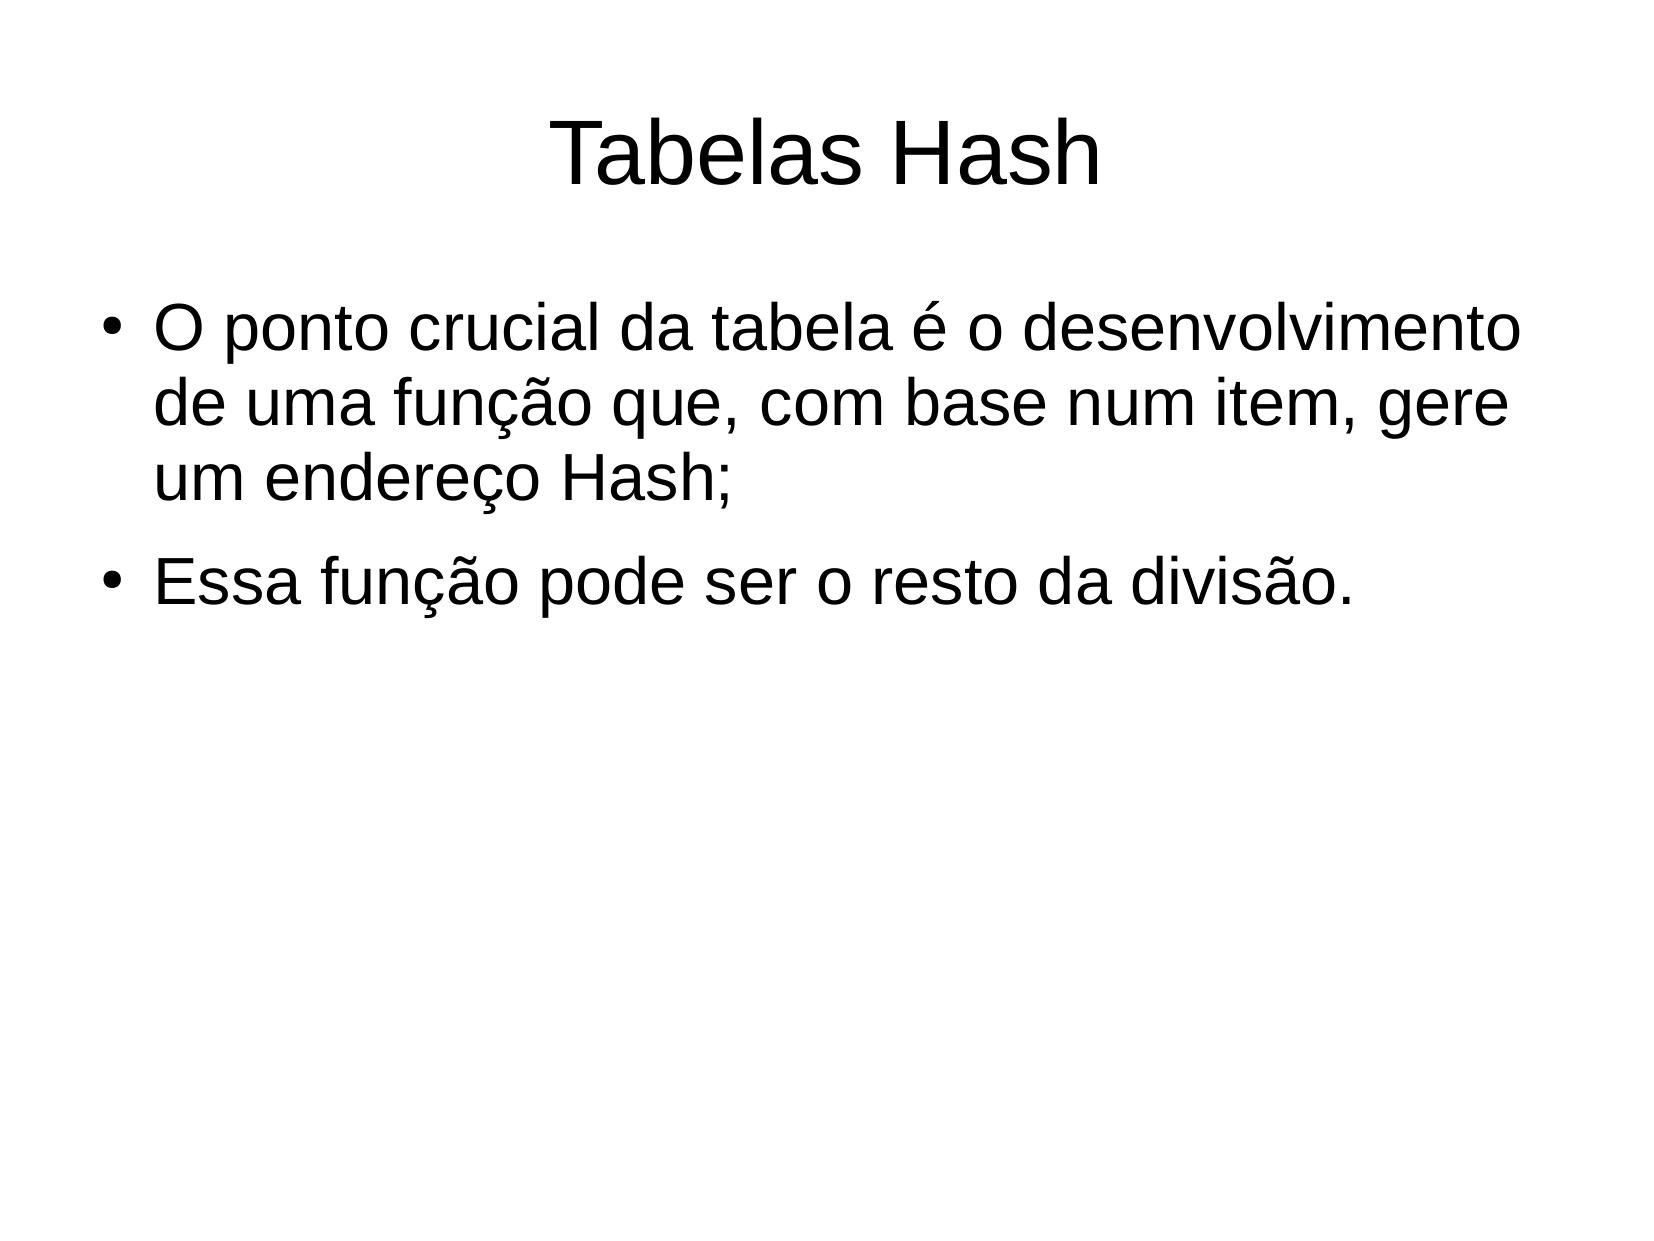

# Tabelas Hash
O ponto crucial da tabela é o desenvolvimento de uma função que, com base num item, gere um endereço Hash;
Essa função pode ser o resto da divisão.